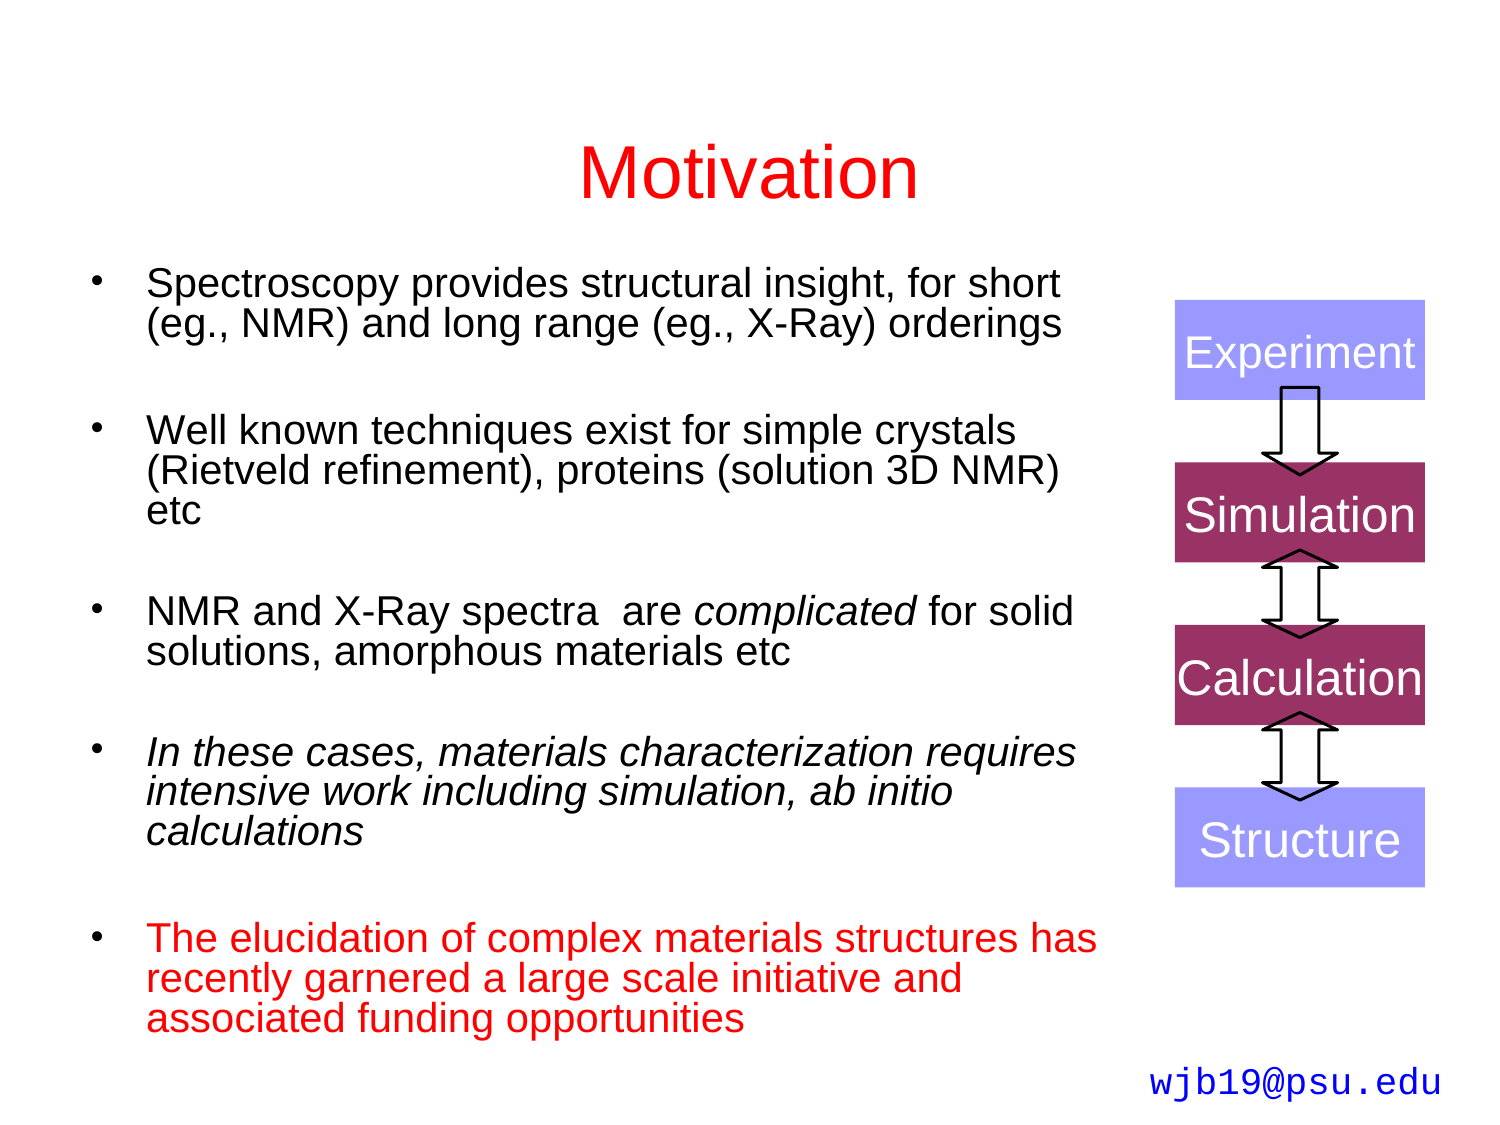

# Motivation
Spectroscopy provides structural insight, for short (eg., NMR) and long range (eg., X-Ray) orderings
Well known techniques exist for simple crystals (Rietveld refinement), proteins (solution 3D NMR) etc
NMR and X-Ray spectra are complicated for solid solutions, amorphous materials etc
In these cases, materials characterization requires intensive work including simulation, ab initio calculations
The elucidation of complex materials structures has recently garnered a large scale initiative and associated funding opportunities
Experiment
Simulation
Calculation
Structure
wjb19@psu.edu
wjb19@psu.edu